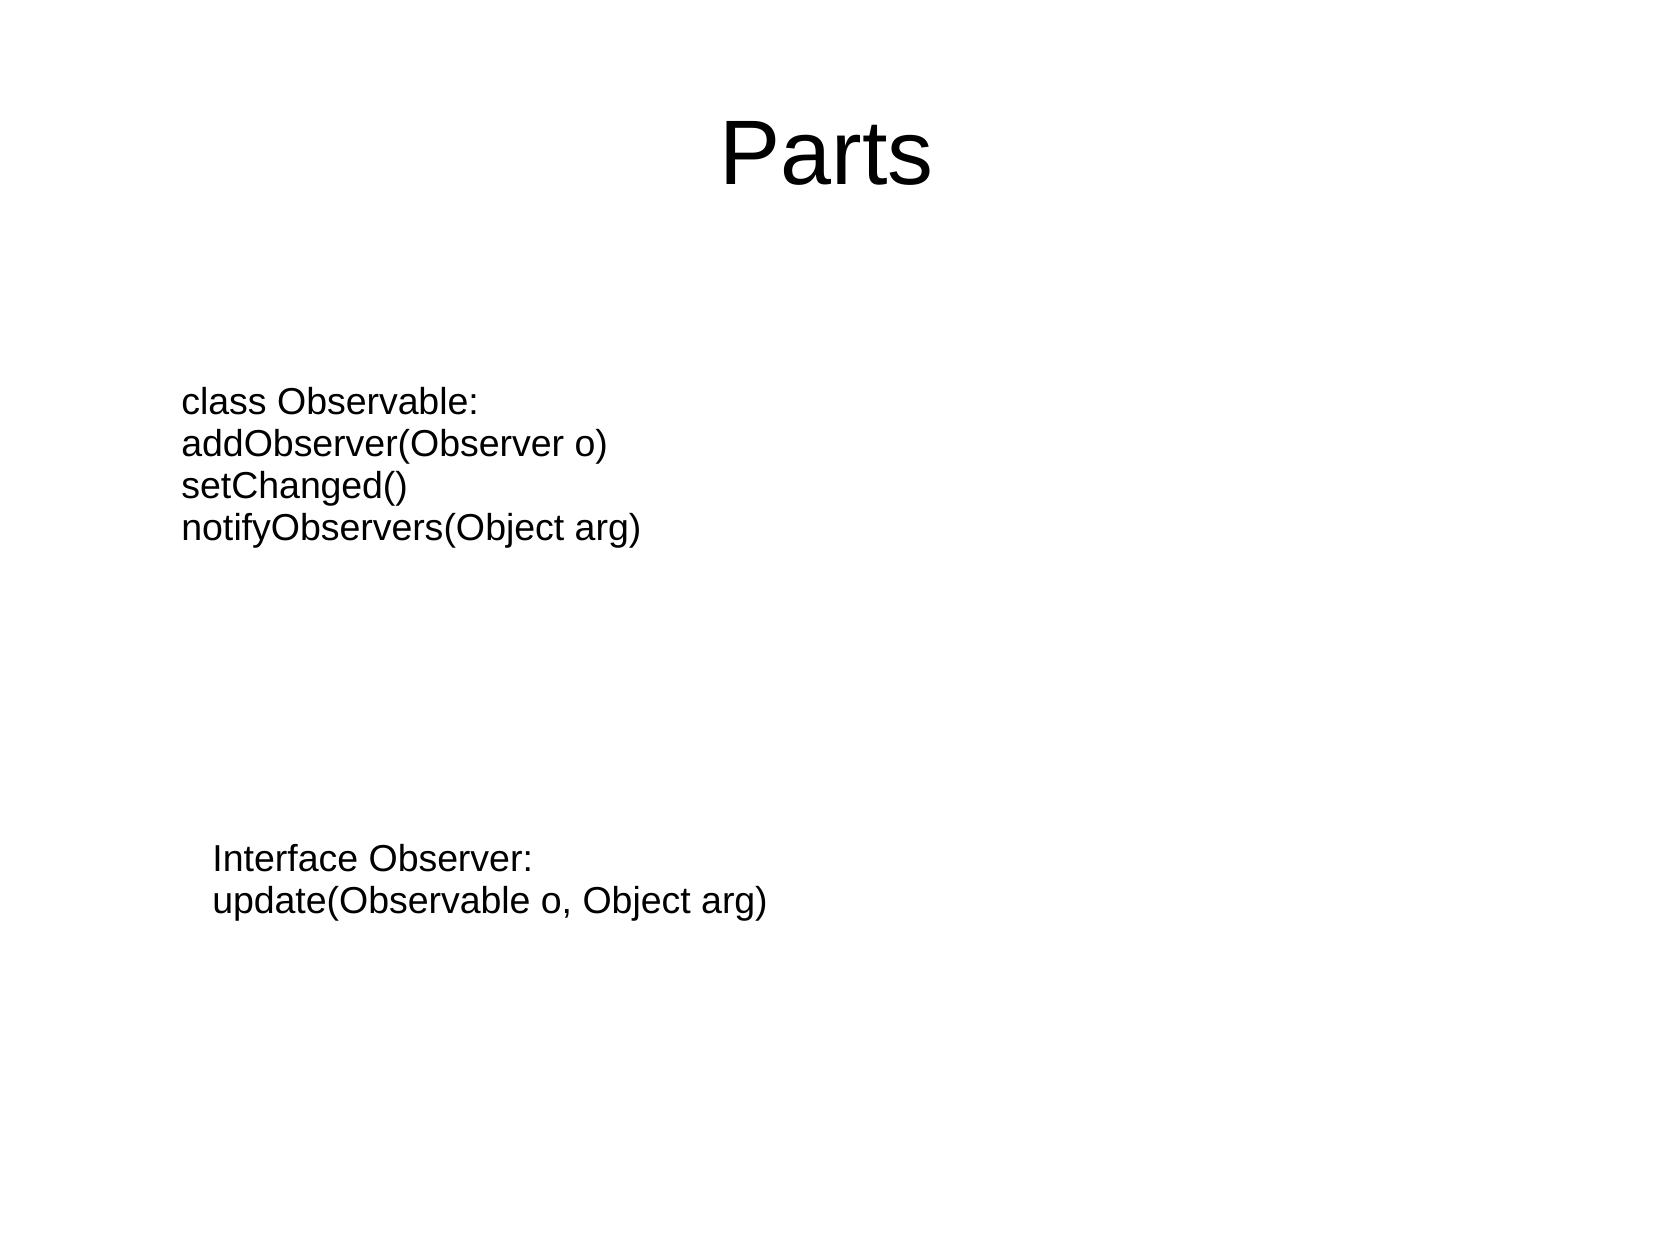

# Parts
class Observable:
addObserver(Observer o)
setChanged()
notifyObservers(Object arg)
Interface Observer:
update(Observable o, Object arg)